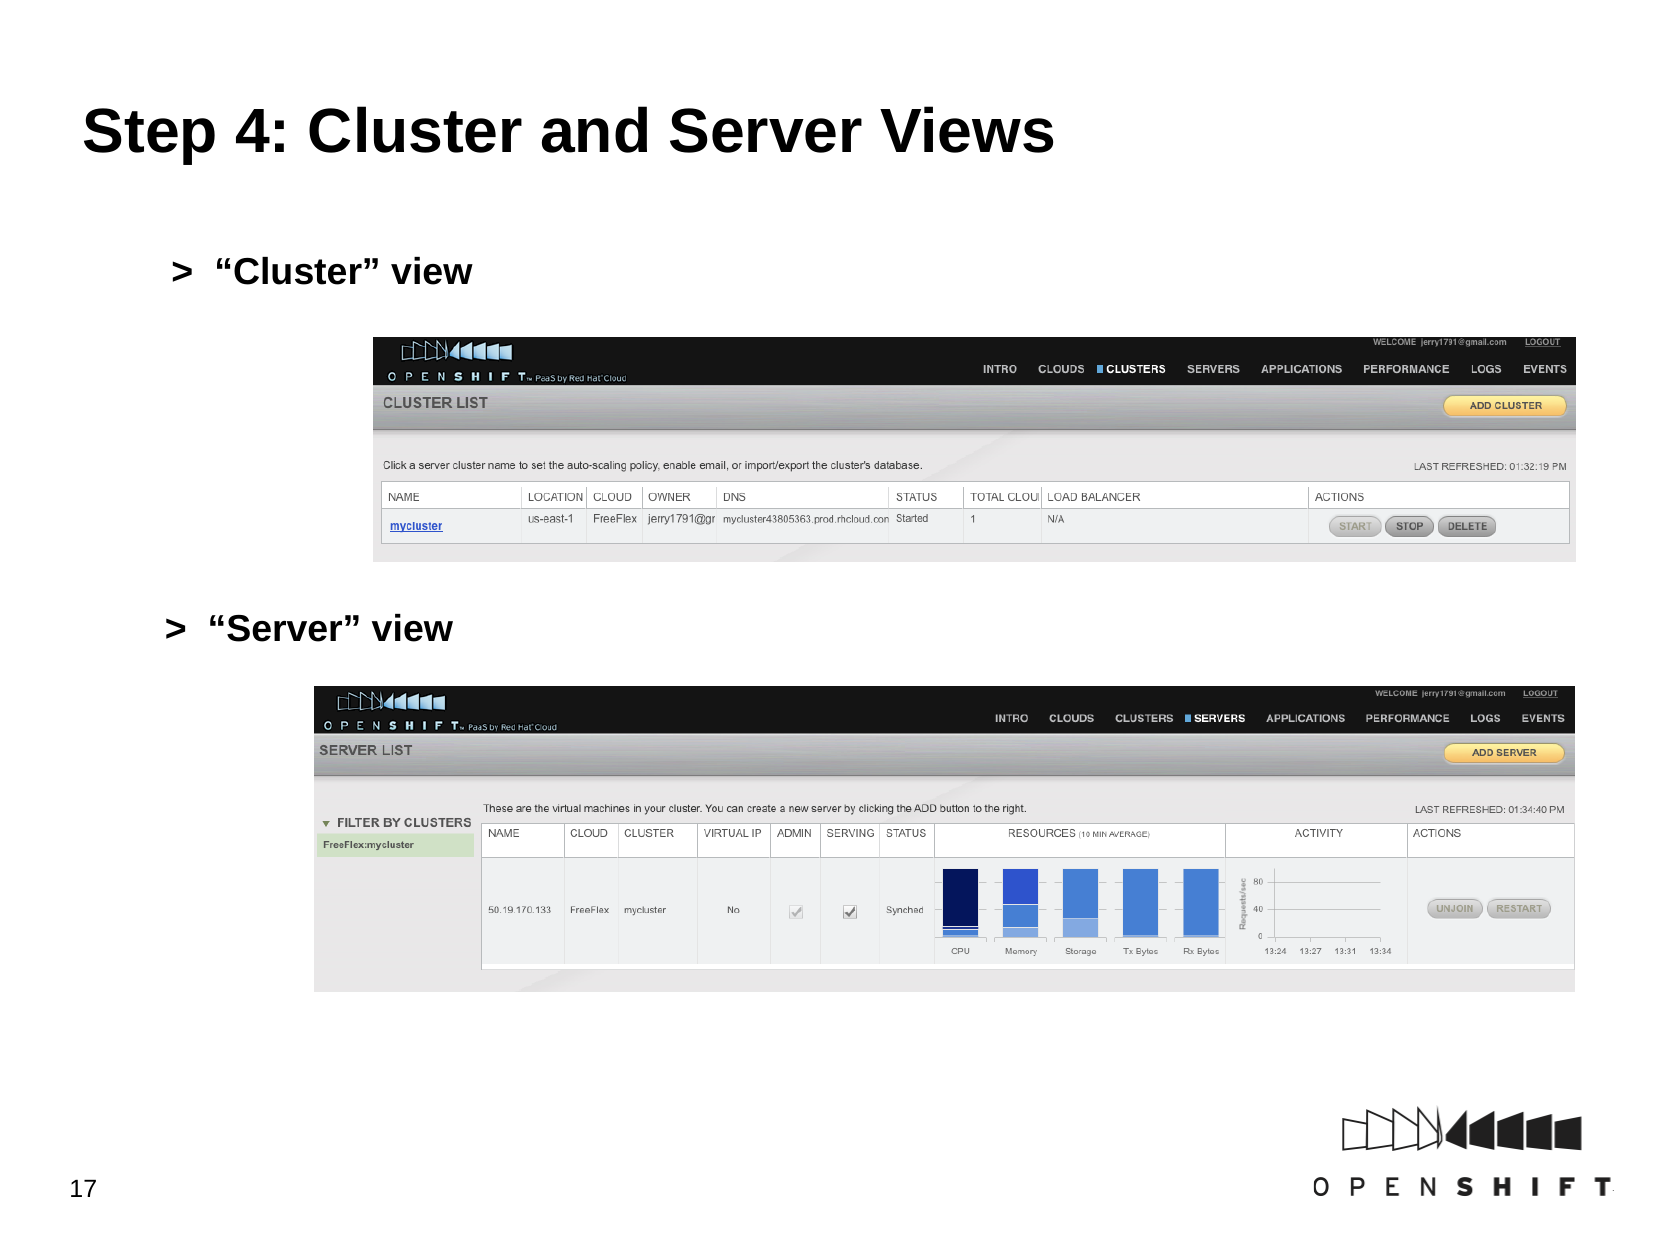

# Step 4: Cluster and Server Views
> “Cluster” view
> “Server” view